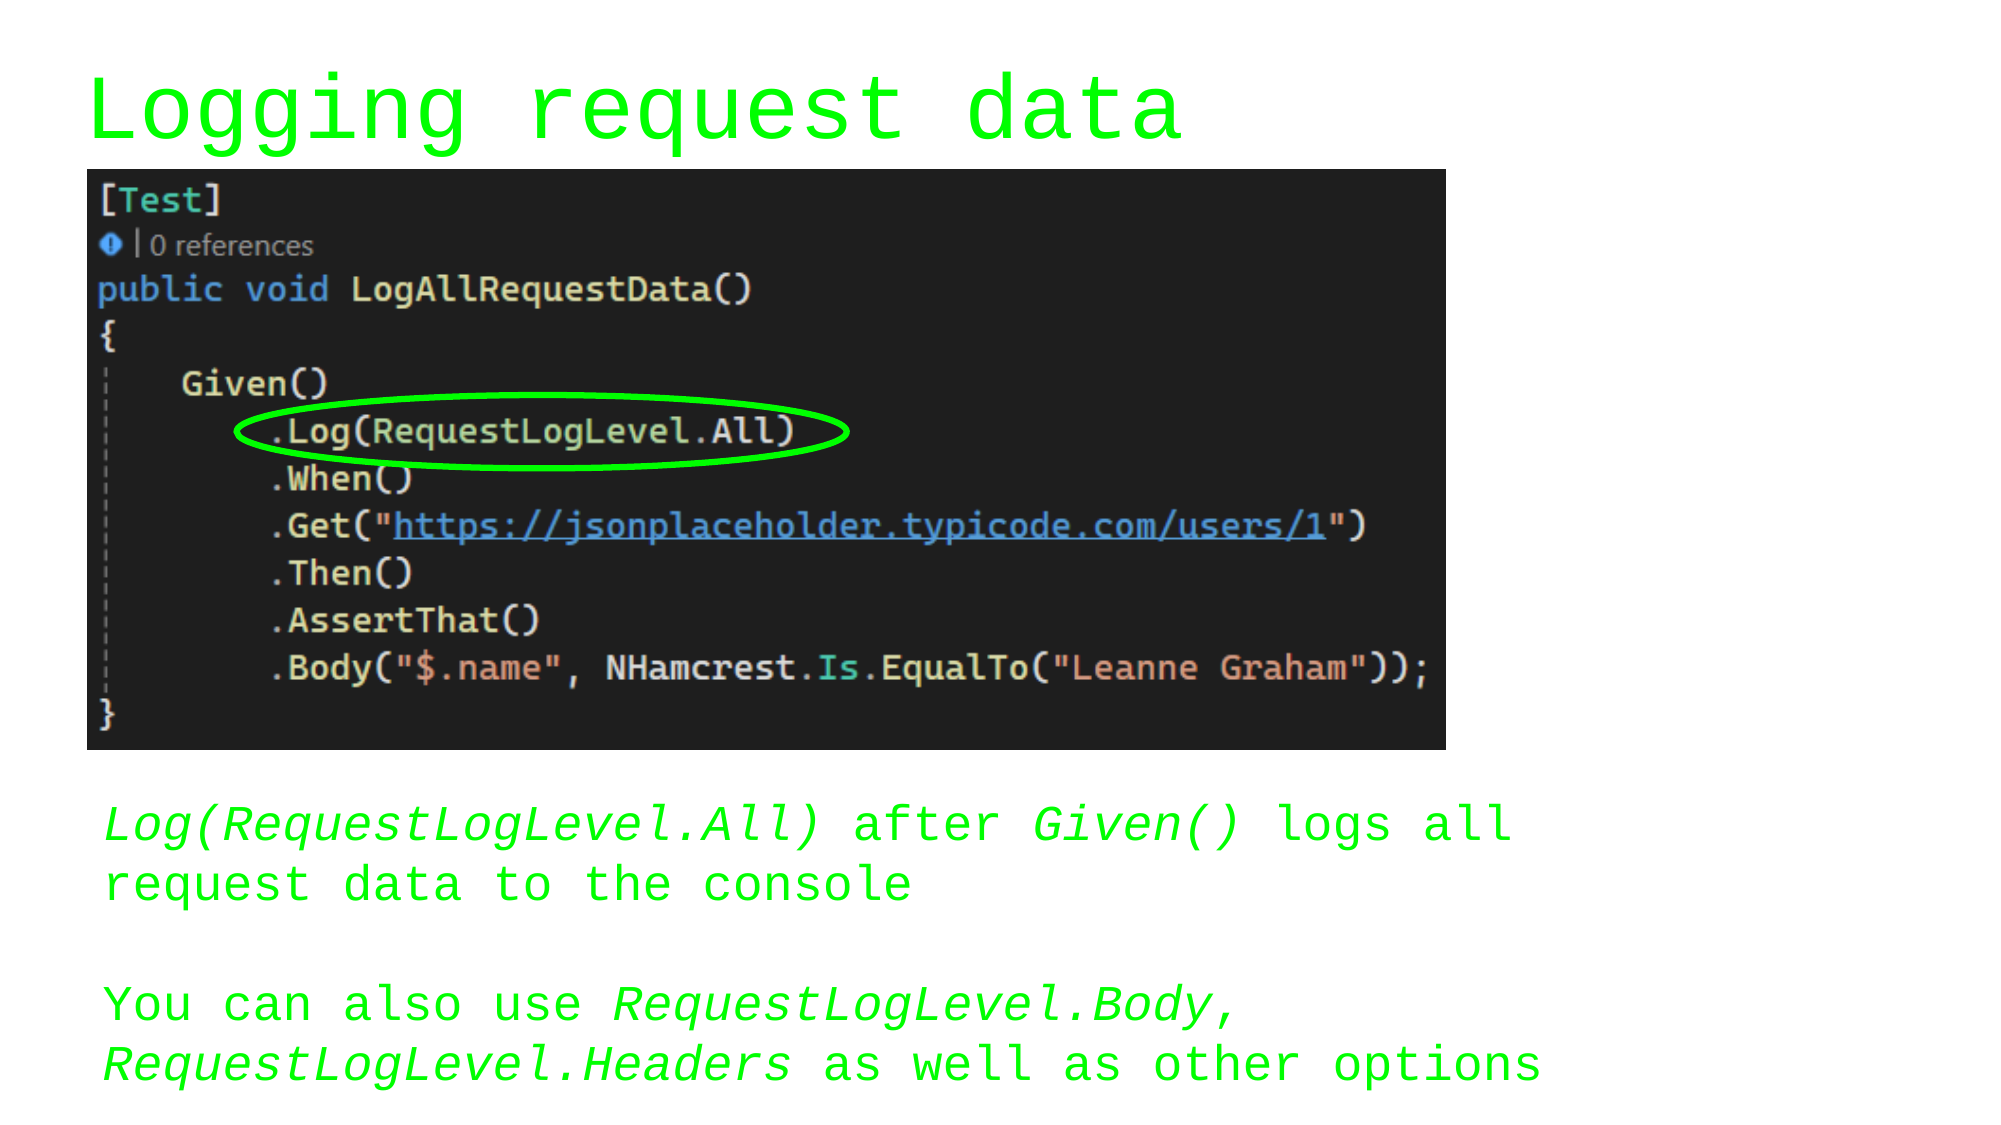

# Logging request data
Log(RequestLogLevel.All) after Given() logs all request data to the console
You can also use RequestLogLevel.Body, RequestLogLevel.Headers as well as other options